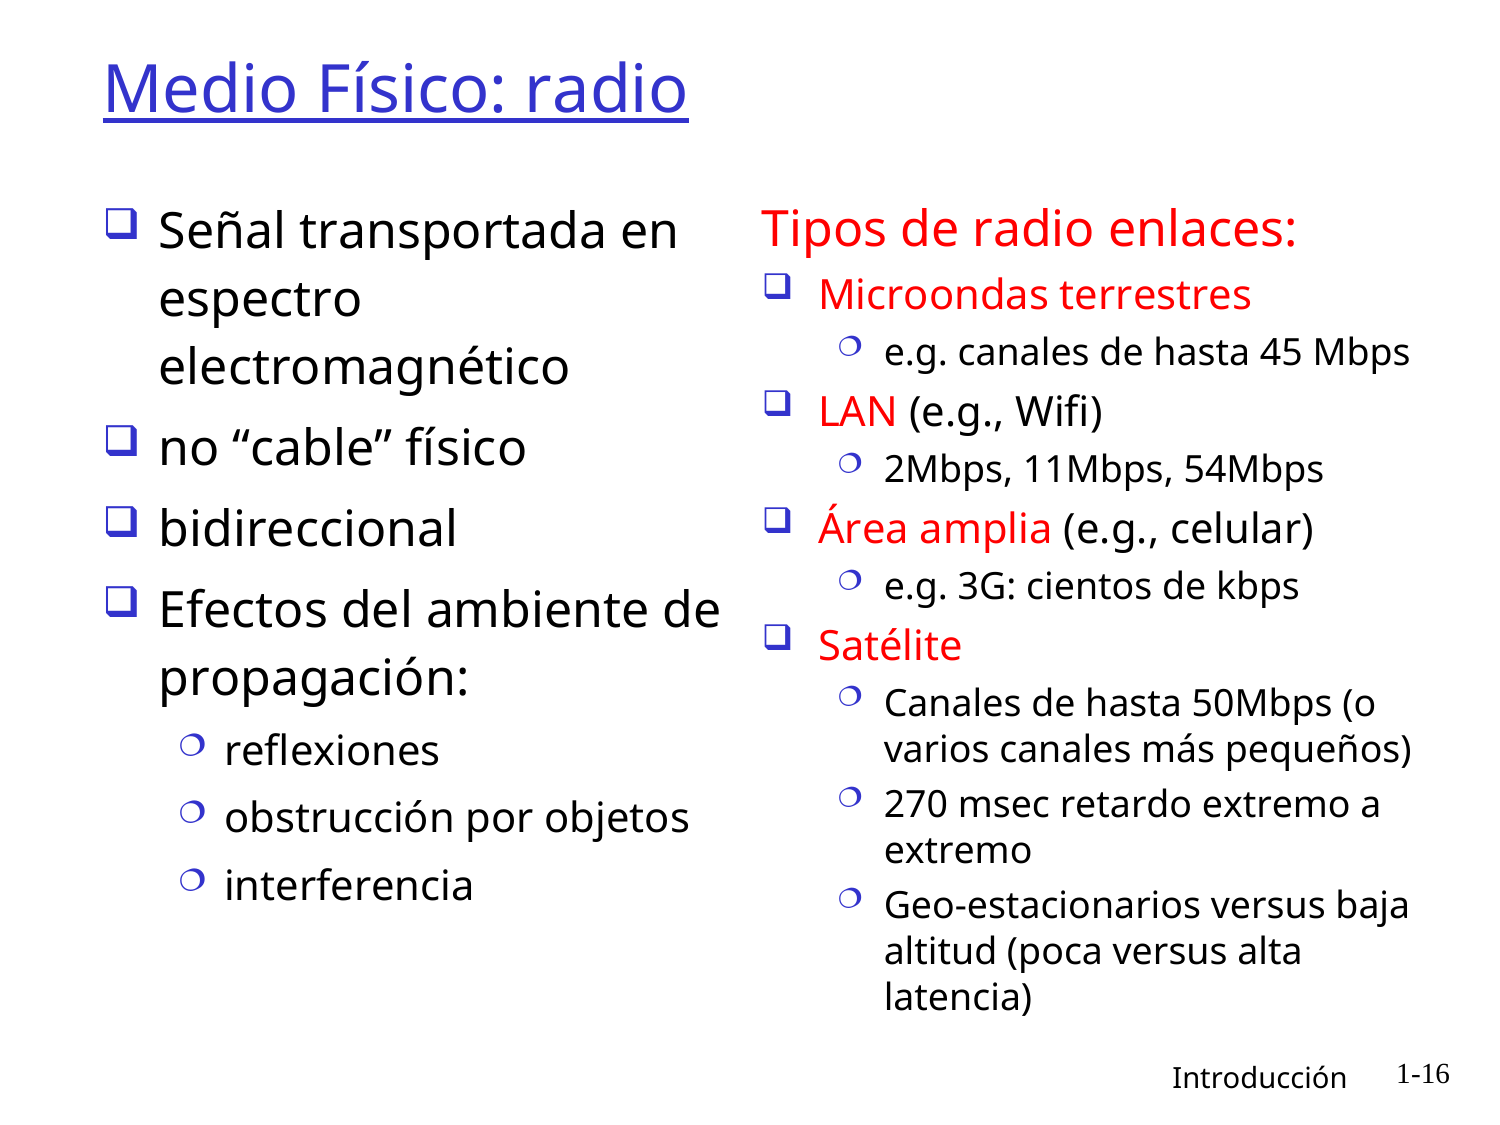

# Medio Físico: radio
Señal transportada en espectro electromagnético
no “cable” físico
bidireccional
Efectos del ambiente de propagación:
reflexiones
obstrucción por objetos
interferencia
Tipos de radio enlaces:
Microondas terrestres
e.g. canales de hasta 45 Mbps
LAN (e.g., Wifi)
2Mbps, 11Mbps, 54Mbps
Área amplia (e.g., celular)
e.g. 3G: cientos de kbps
Satélite
Canales de hasta 50Mbps (o varios canales más pequeños)
270 msec retardo extremo a extremo
Geo-estacionarios versus baja altitud (poca versus alta latencia)
ELO322
Introducción
16